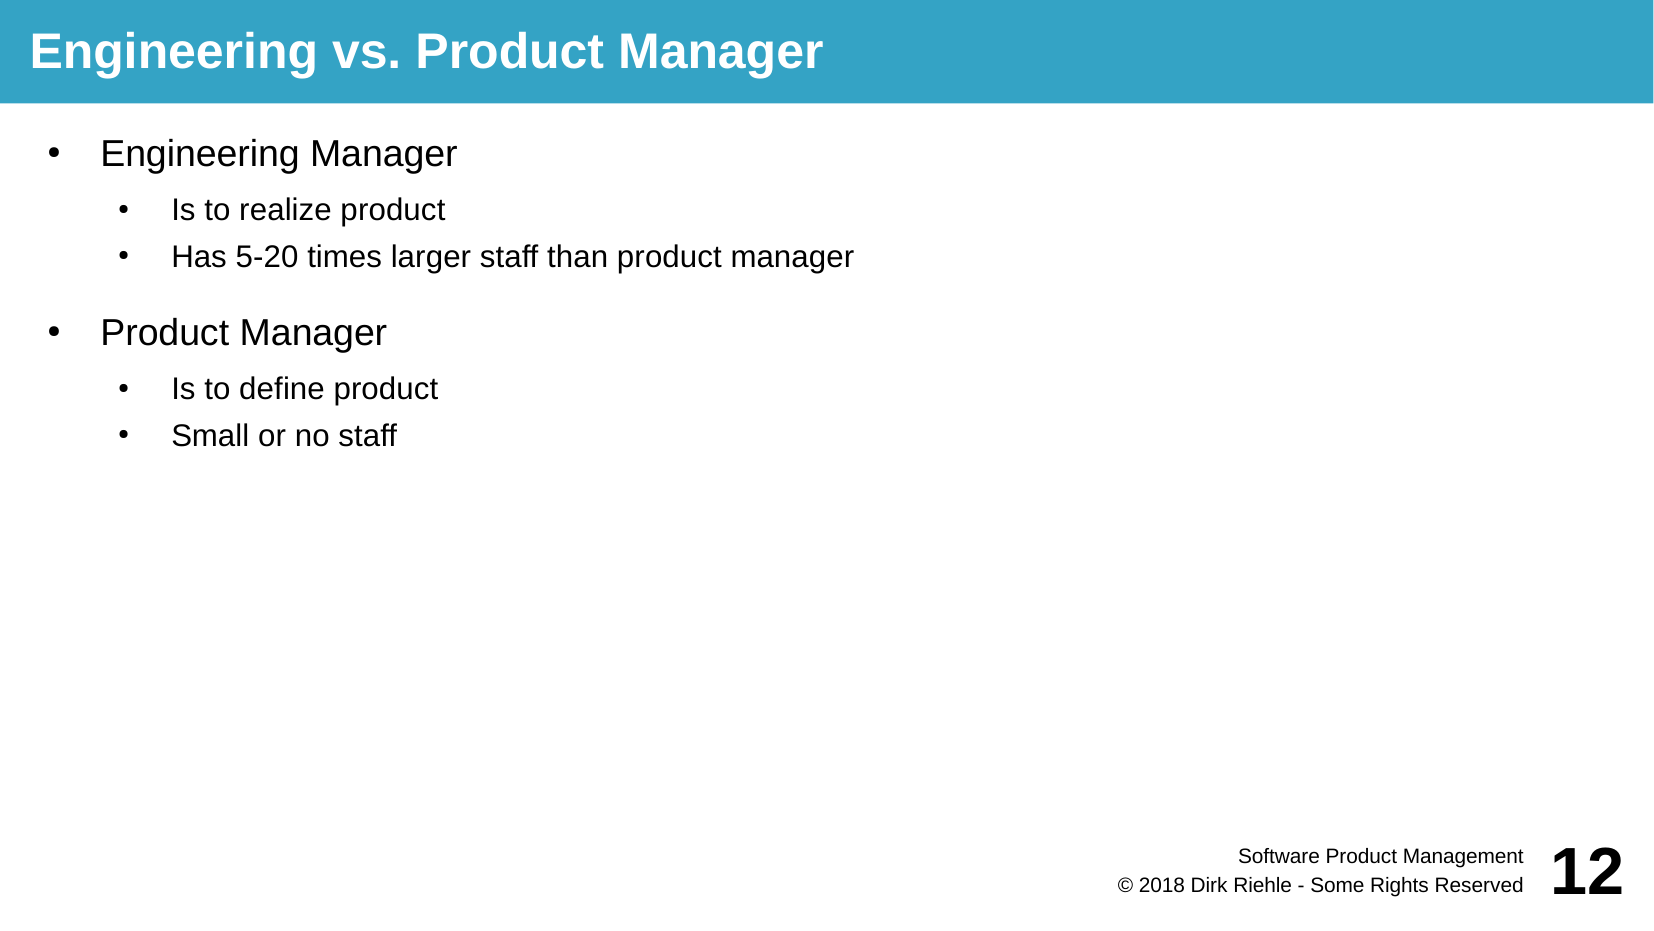

# Engineering vs. Product Manager
Engineering Manager
Is to realize product
Has 5-20 times larger staff than product manager
Product Manager
Is to define product
Small or no staff
Software Product Management
12
© 2018 Dirk Riehle - Some Rights Reserved